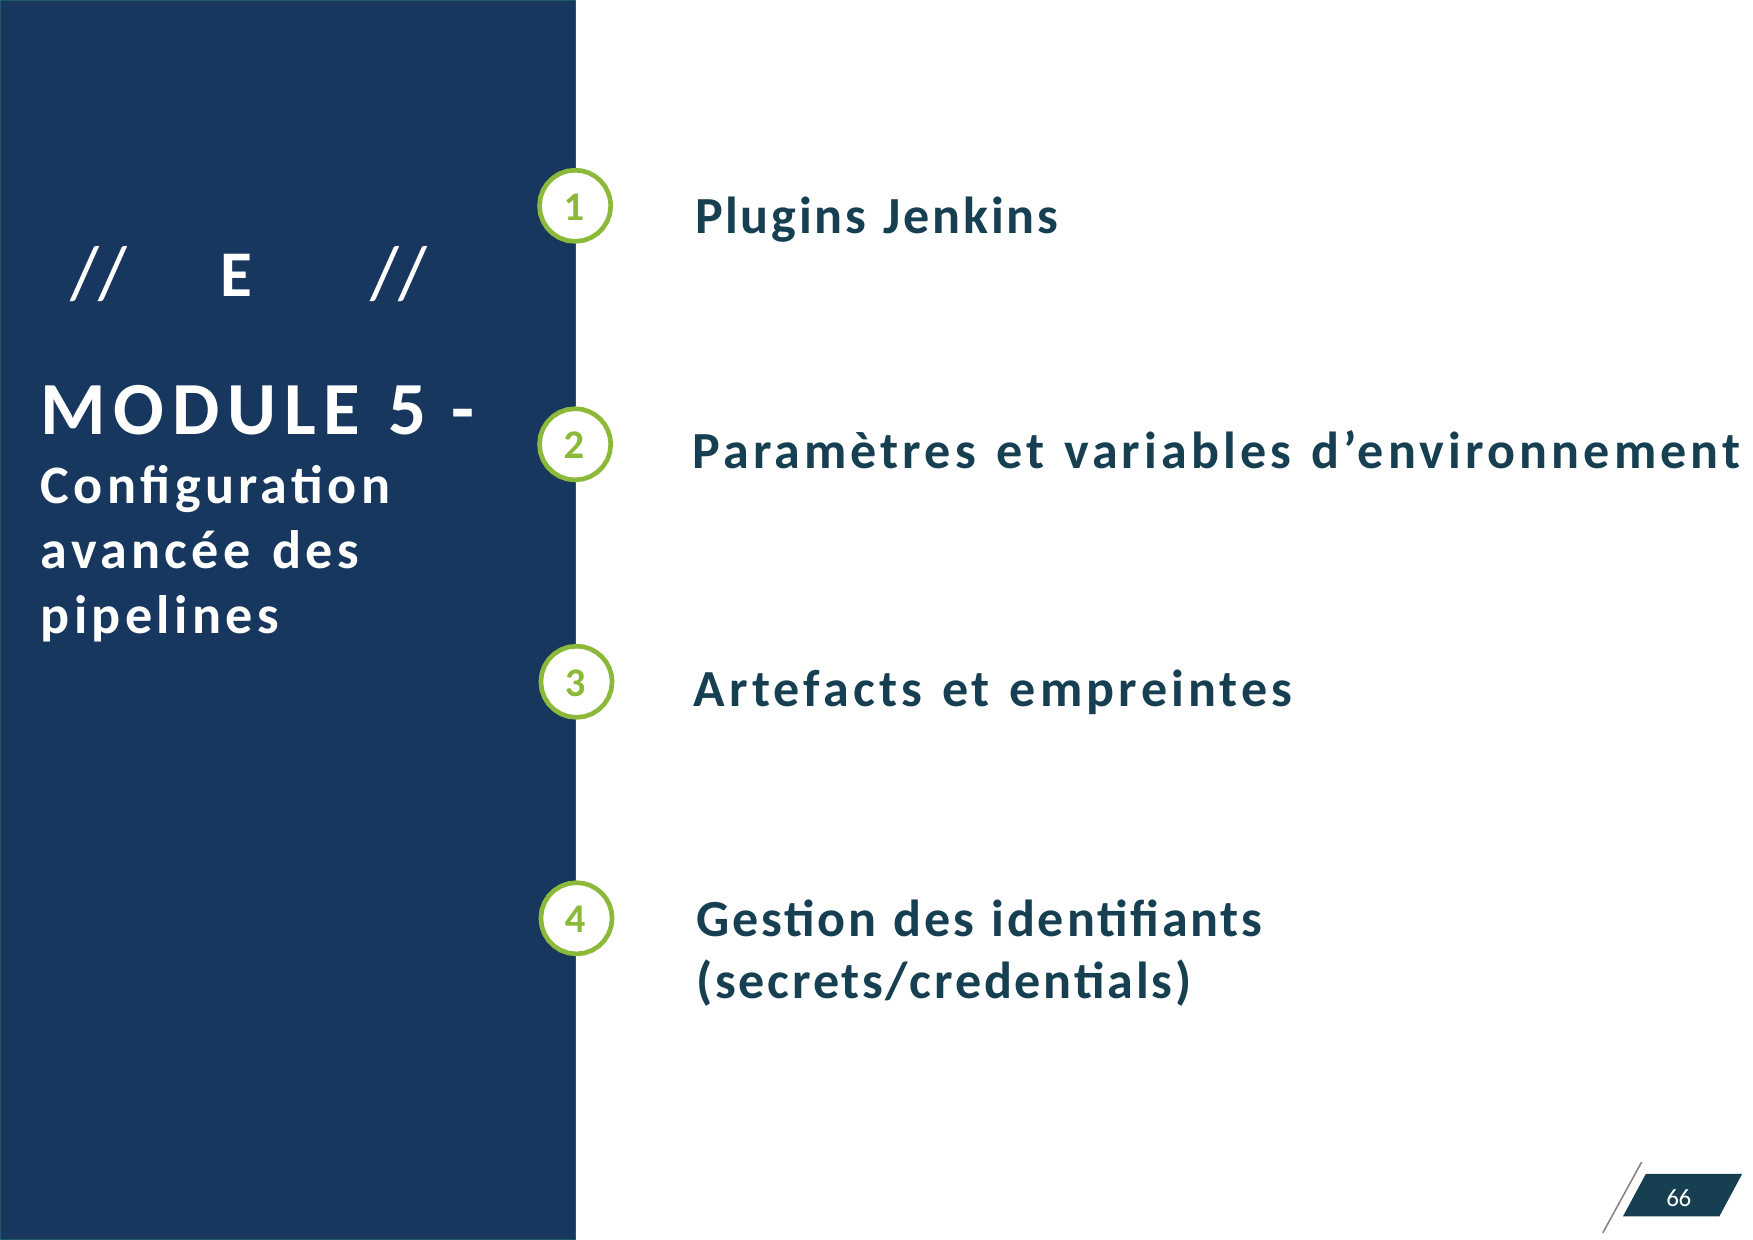

//	E	//
MODULE 5 -
Configuration avancée des pipelines
1
Plugins Jenkins
Paramètres et variables d’environnement
2
Artefacts et empreintes
3
Gestion des identifiants (secrets/credentials)
4